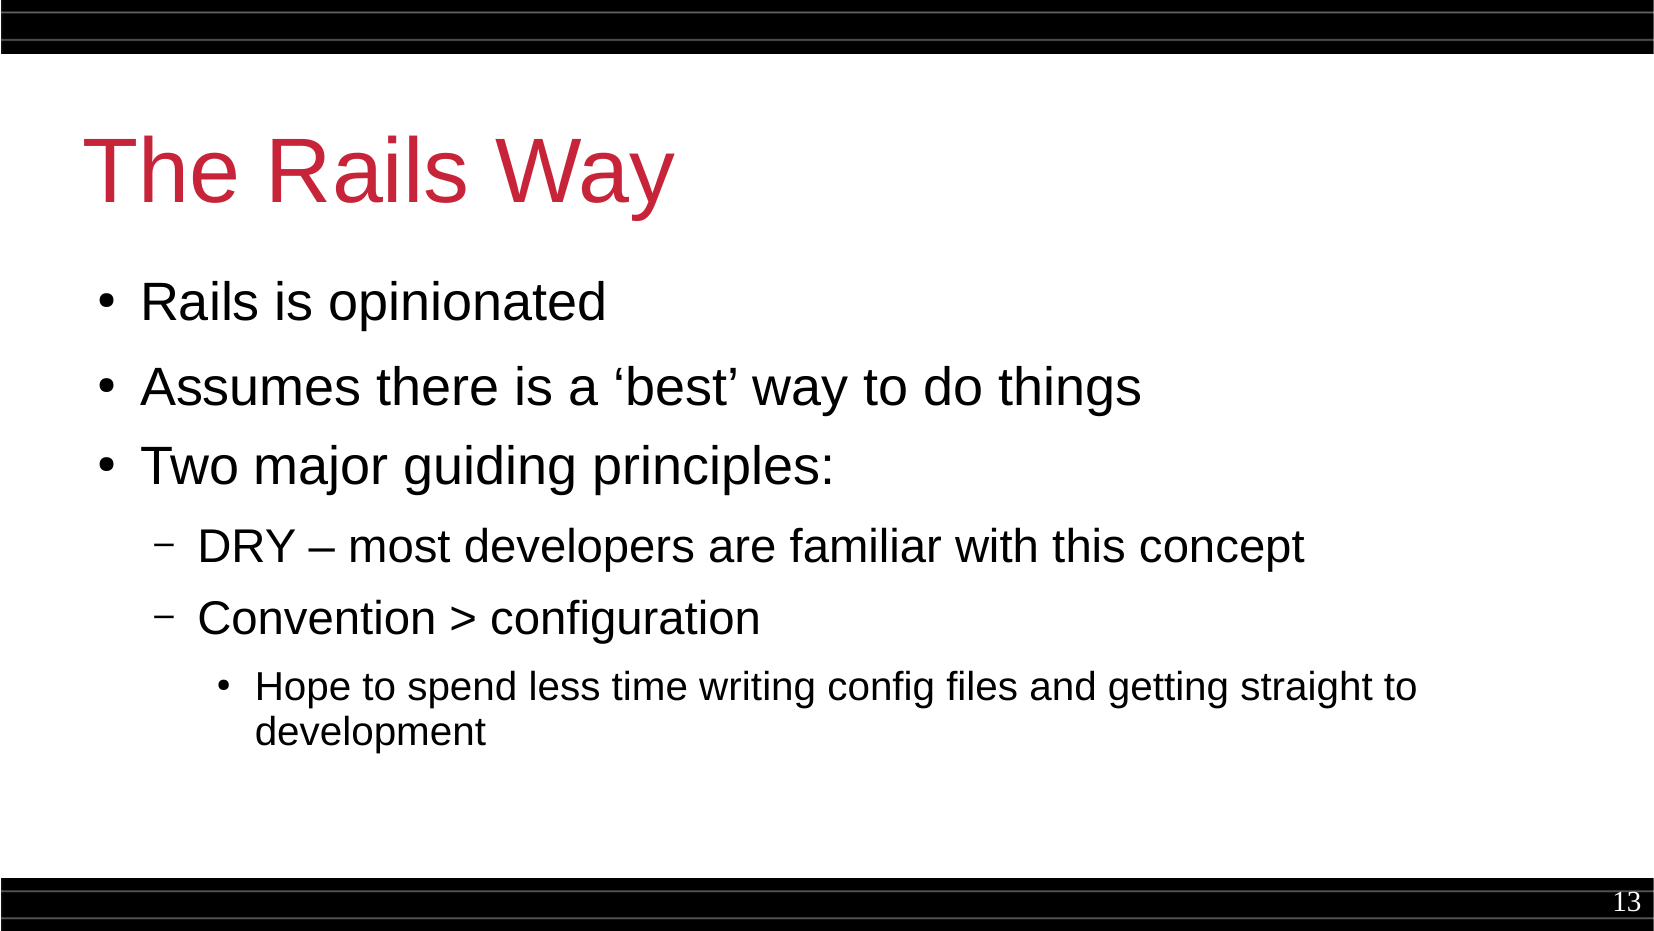

# The Rails Way
Rails is opinionated
Assumes there is a ‘best’ way to do things
Two major guiding principles:
DRY – most developers are familiar with this concept
Convention > configuration
Hope to spend less time writing config files and getting straight to development